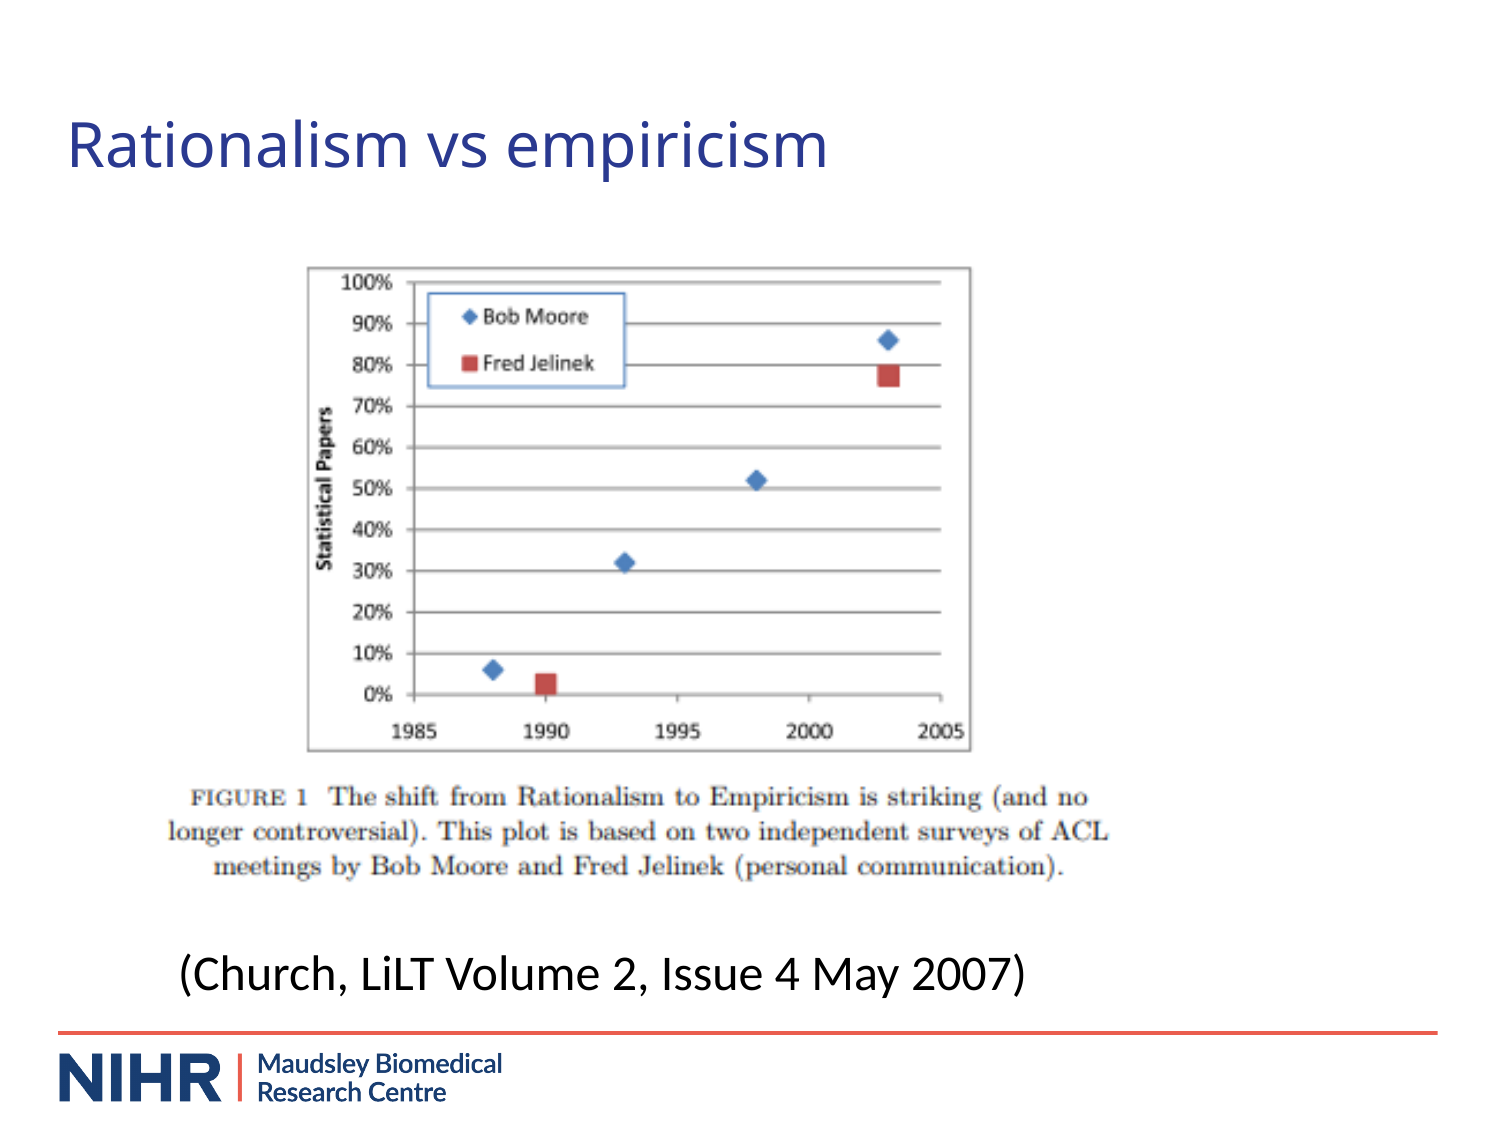

Rationalism vs empiricism
# (Church, LiLT Volume 2, Issue 4 May 2007)